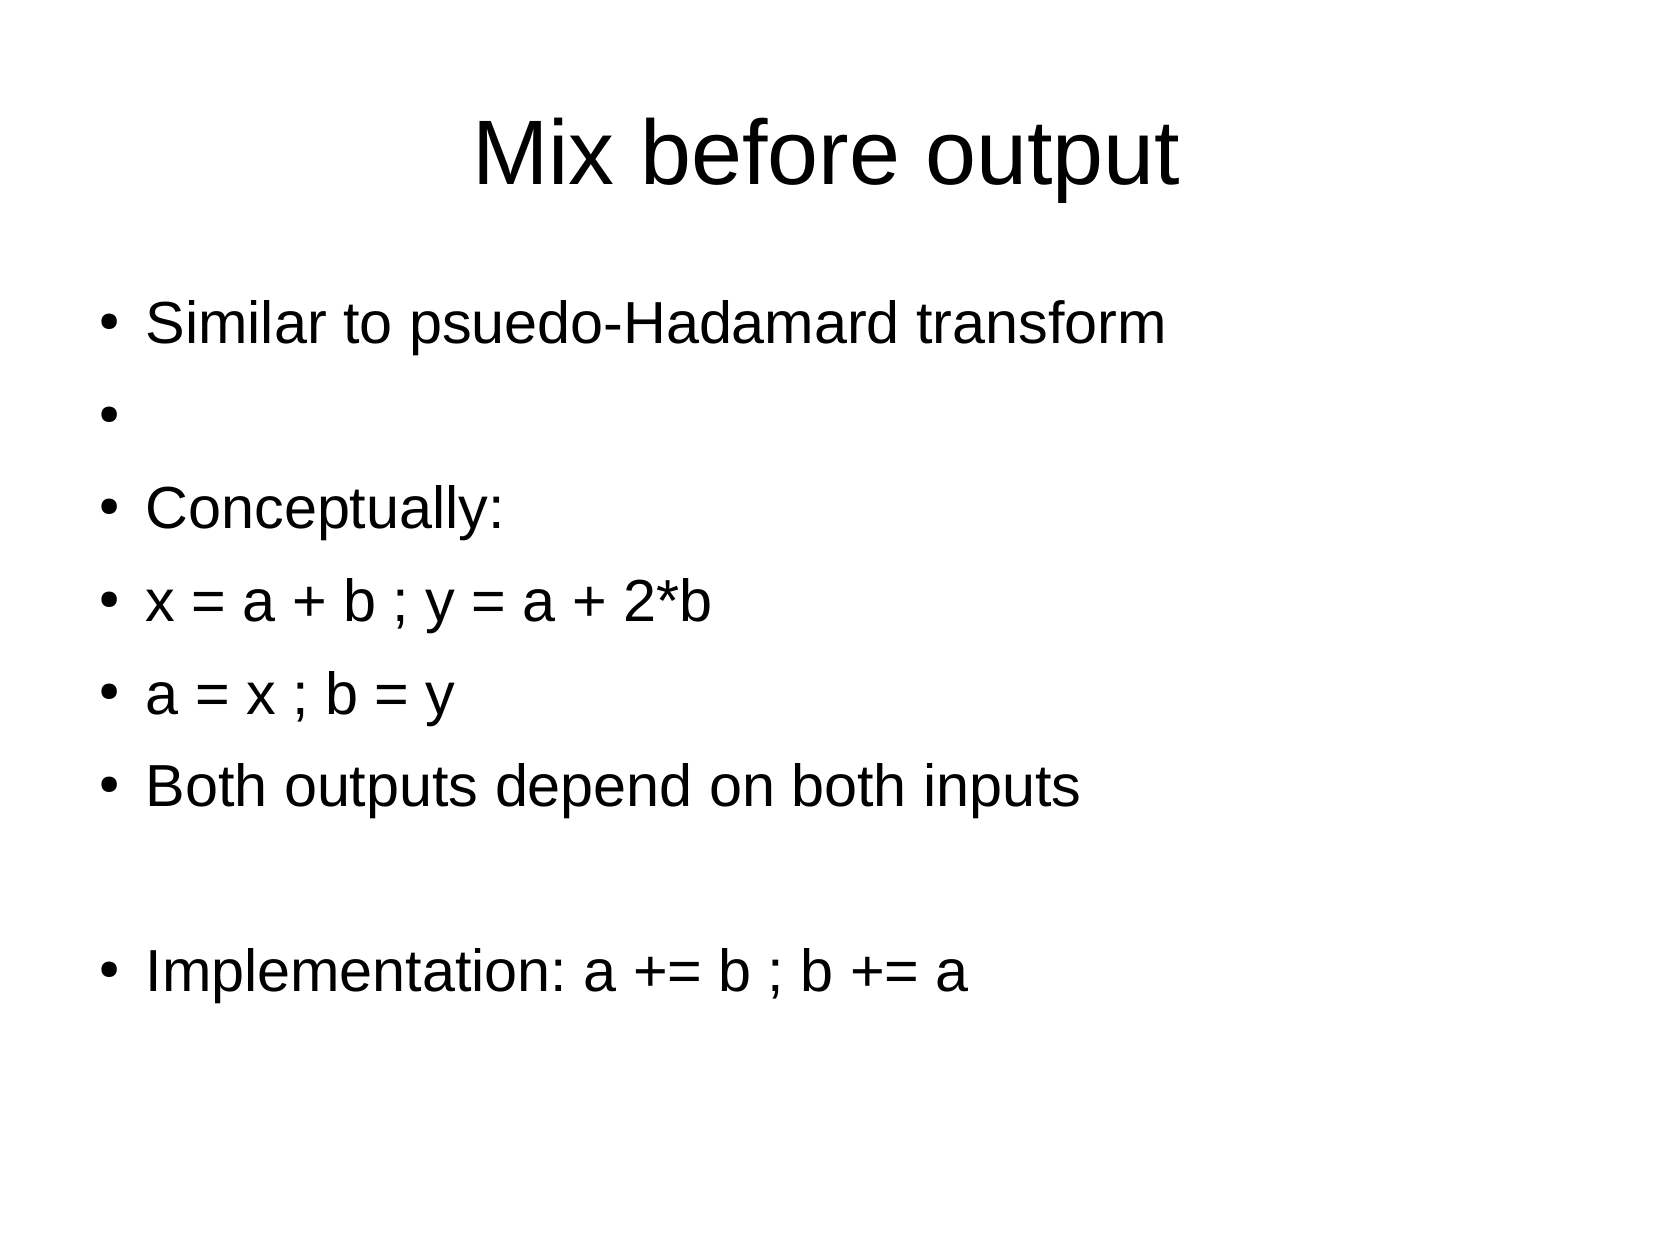

# Mix before output
Similar to psuedo-Hadamard transform
Conceptually:
x = a + b ; y = a + 2*b
a = x ; b = y
Both outputs depend on both inputs
Implementation: a += b ; b += a